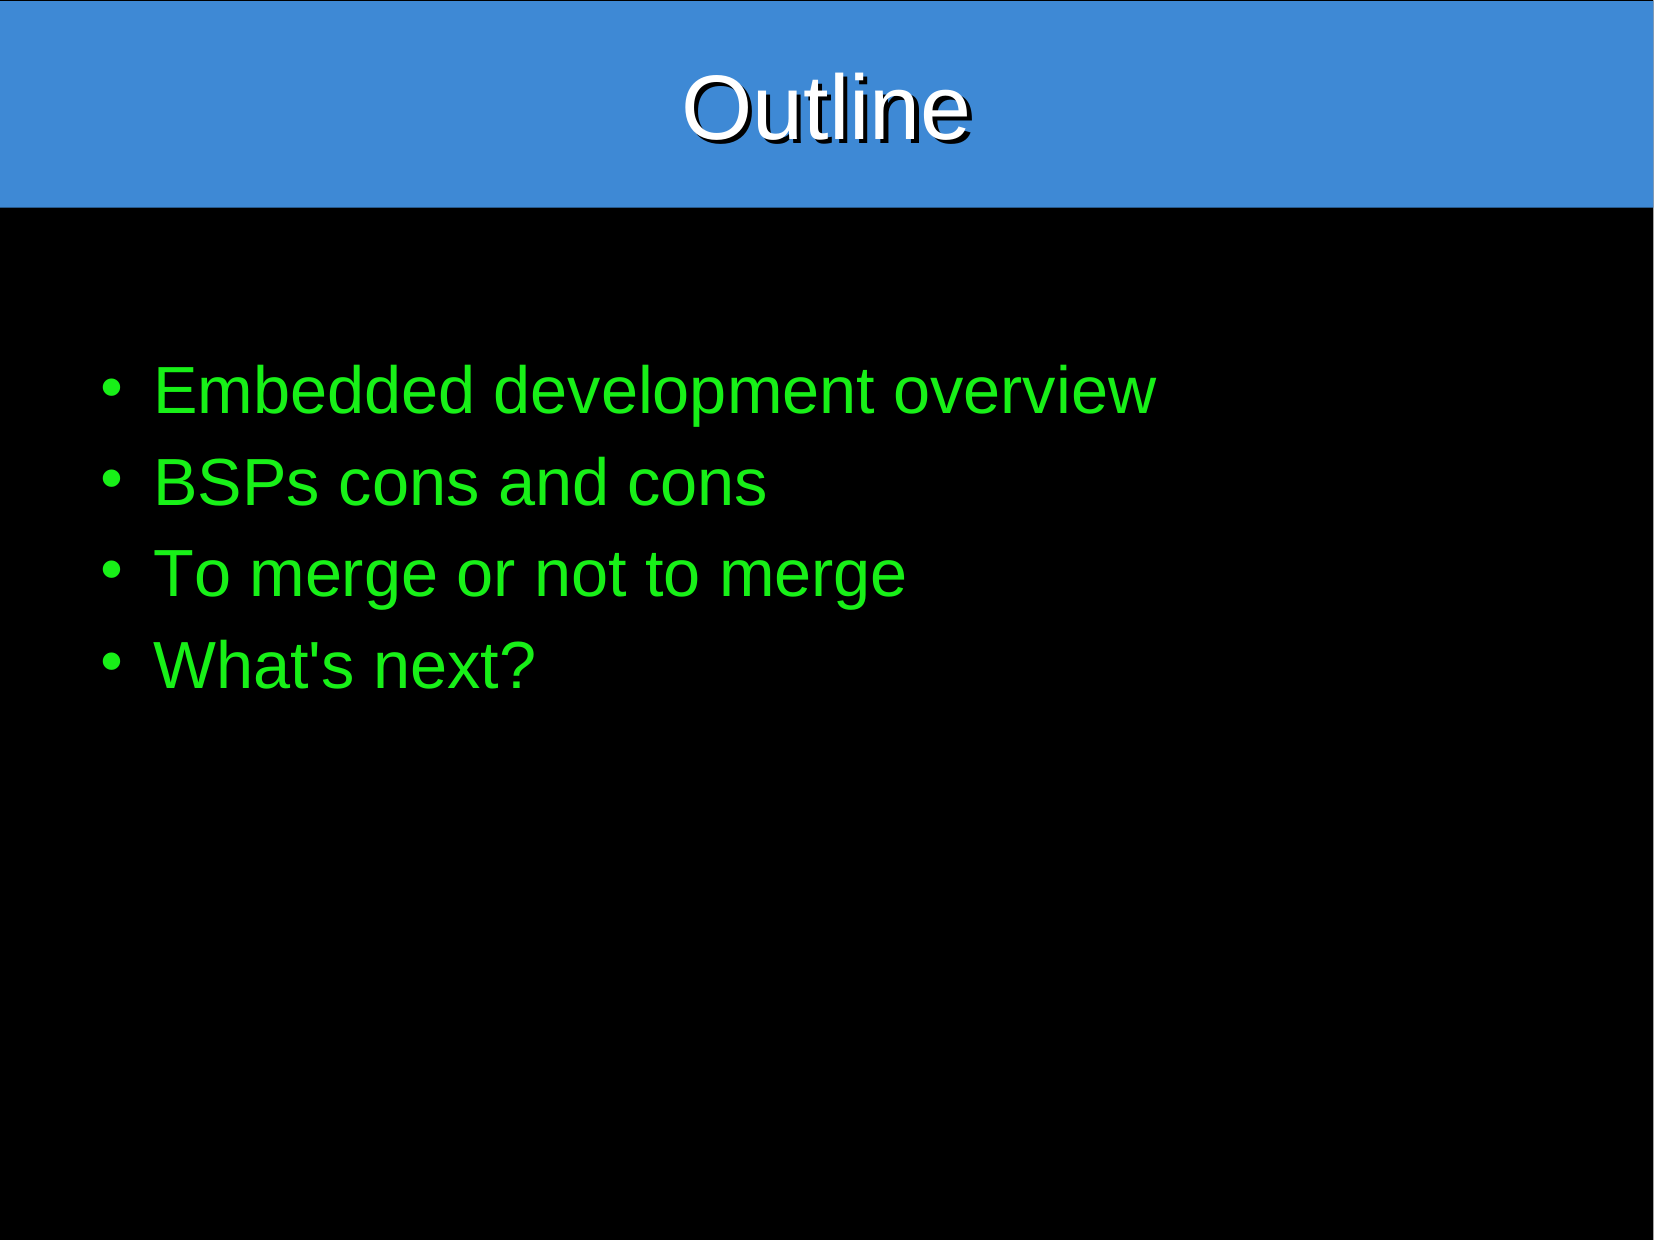

# Outline
Embedded development overview
BSPs cons and cons
To merge or not to merge
What's next?